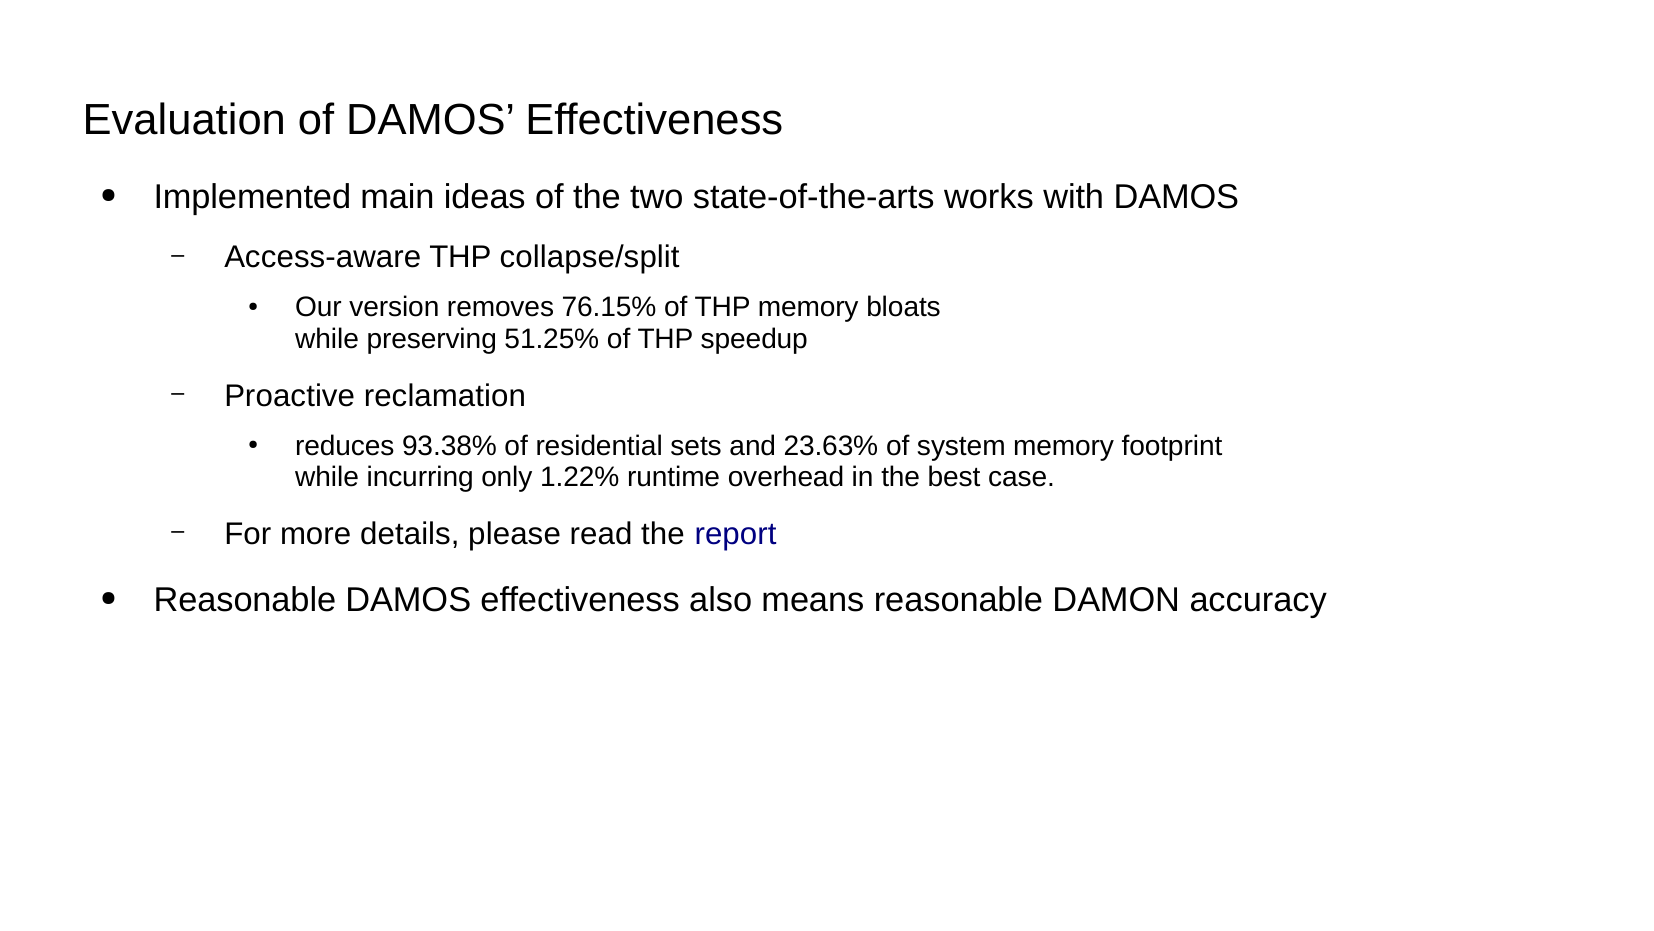

# Evaluation of DAMOS’ Effectiveness
Implemented main ideas of the two state-of-the-arts works with DAMOS
Access-aware THP collapse/split
Our version removes 76.15% of THP memory bloats
while preserving 51.25% of THP speedup
Proactive reclamation
reduces 93.38% of residential sets and 23.63% of system memory footprint
while incurring only 1.22% runtime overhead in the best case.
For more details, please read the report
Reasonable DAMOS effectiveness also means reasonable DAMON accuracy